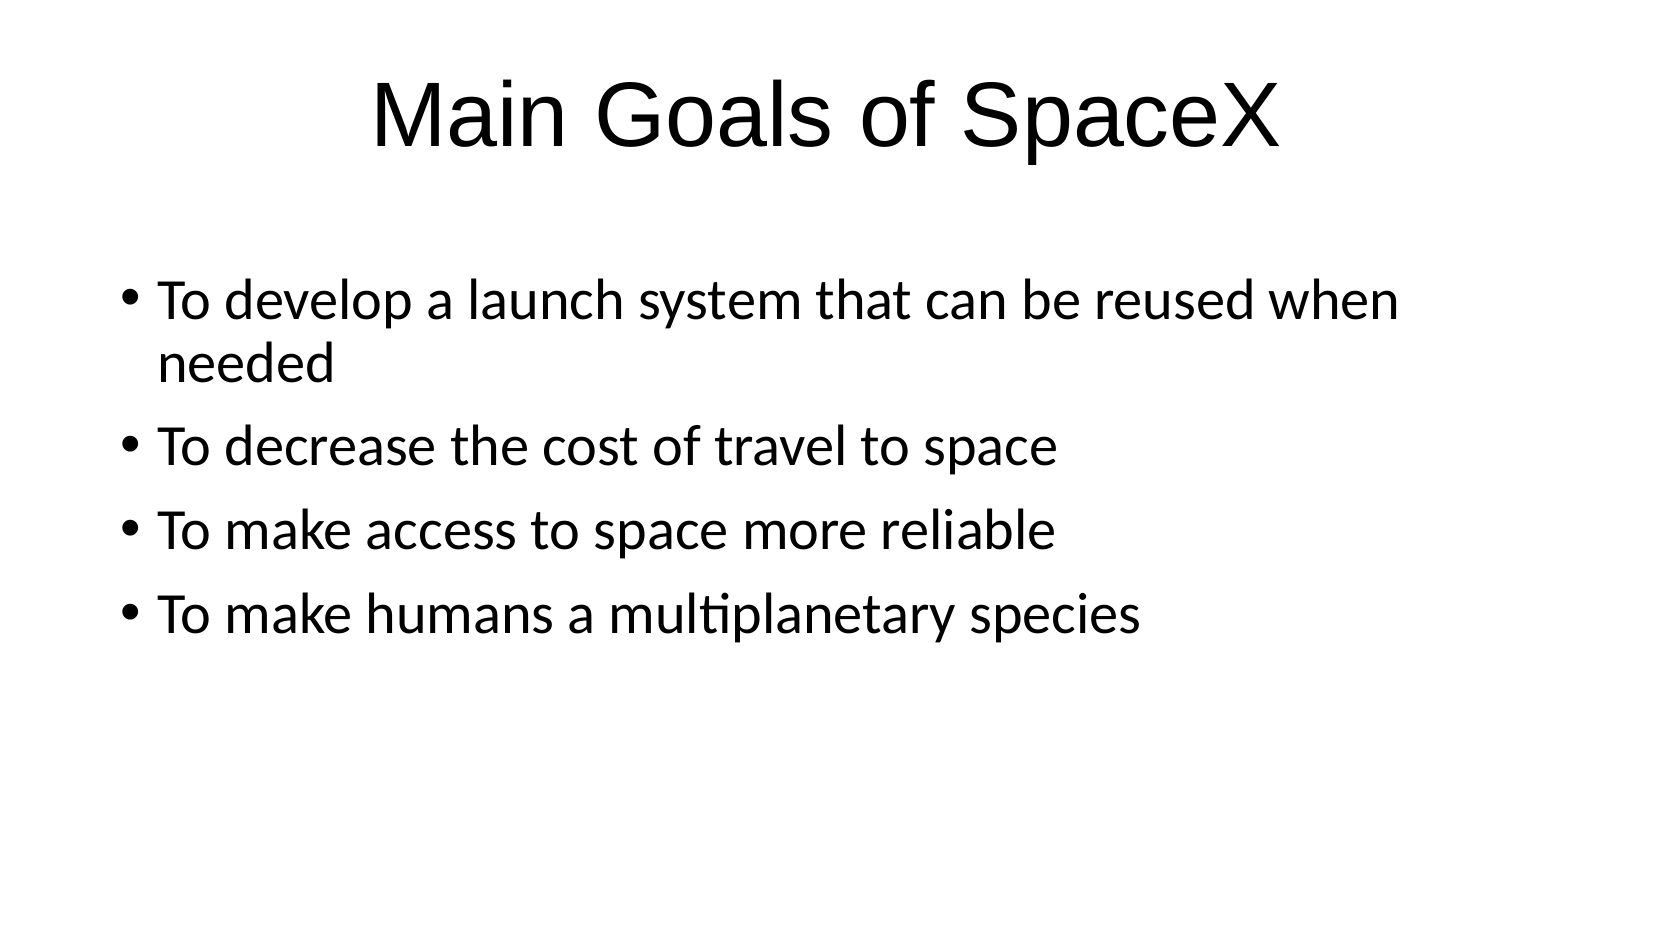

# Main Goals of SpaceX
To develop a launch system that can be reused when needed
To decrease the cost of travel to space
To make access to space more reliable
To make humans a multiplanetary species